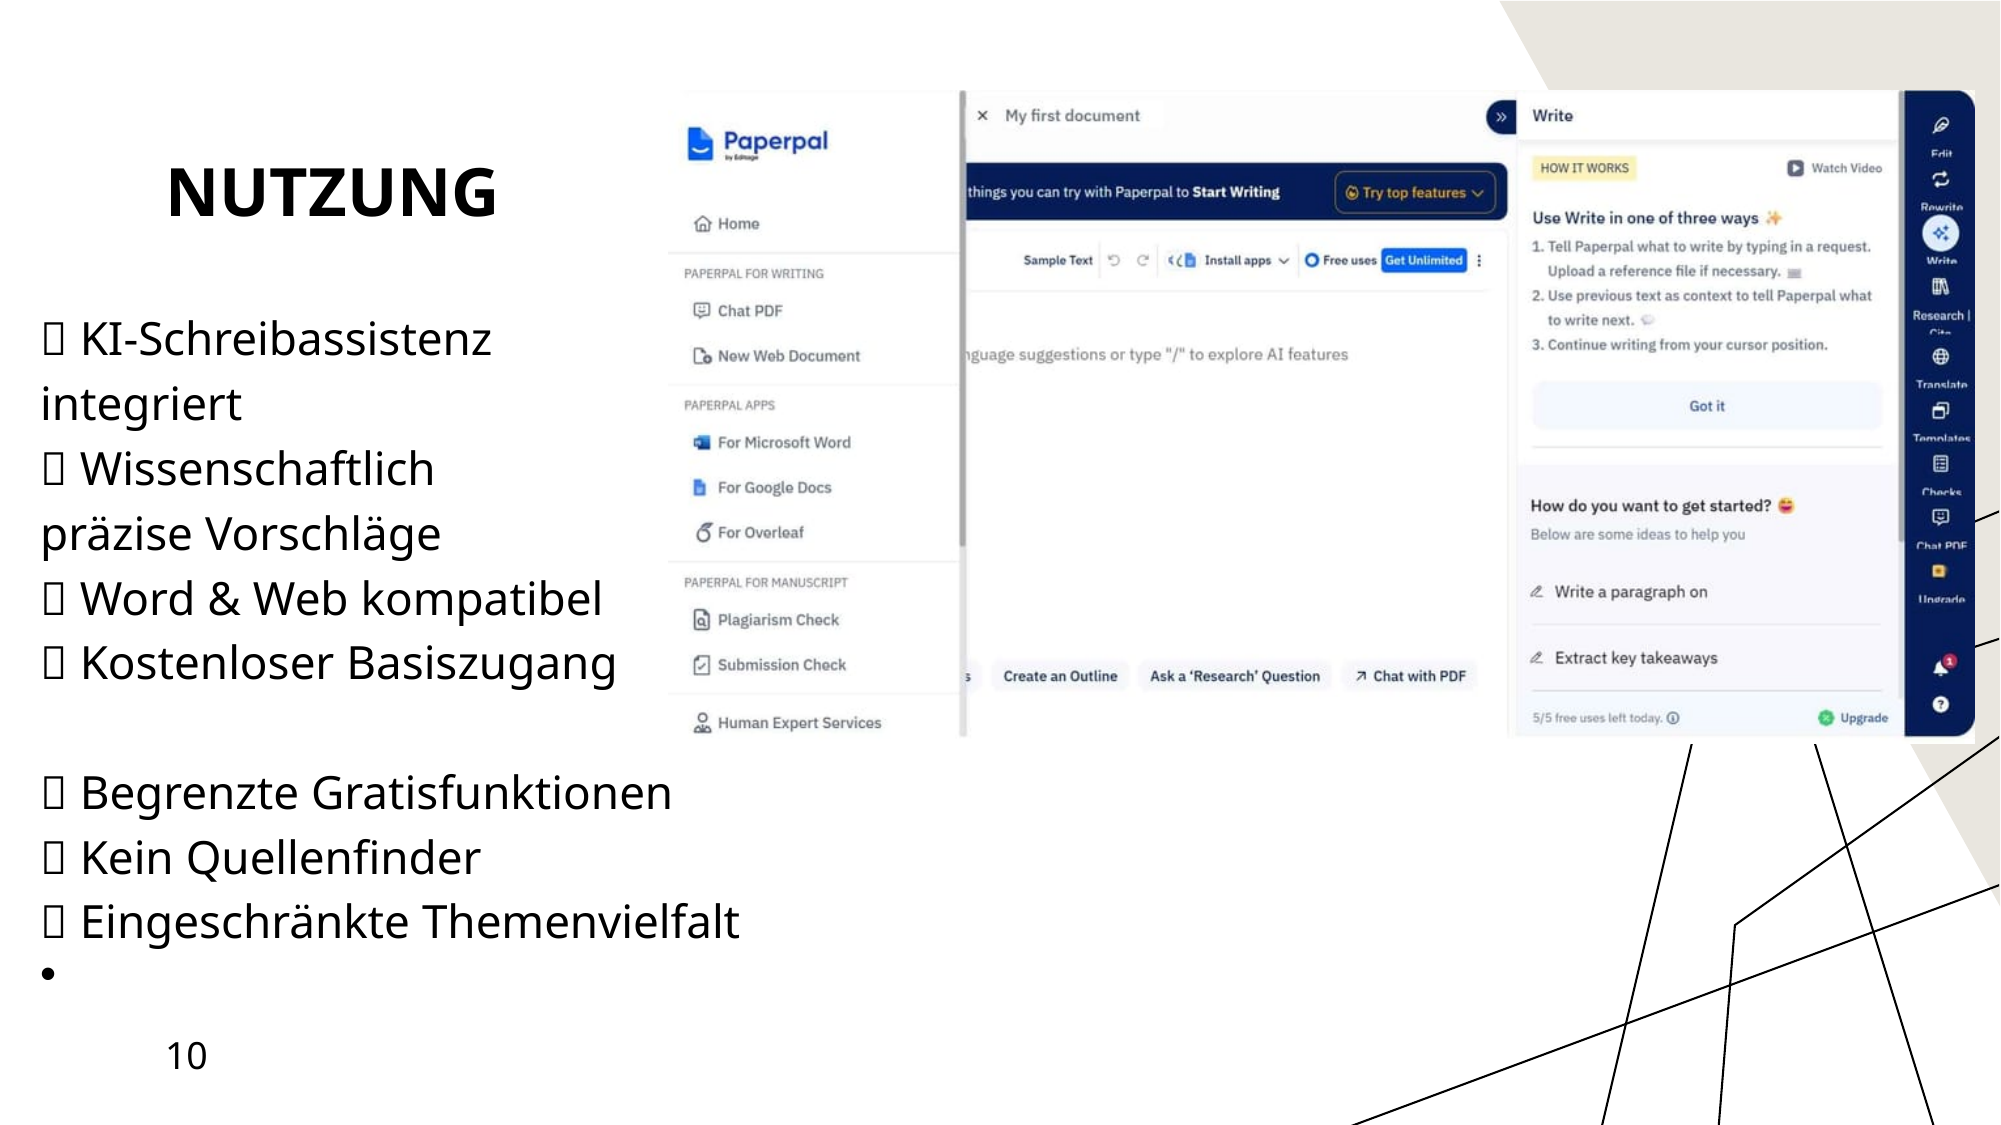

# Nutzung
✅ KI-Schreibassistenz
integriert
✅ Wissenschaftlich
präzise Vorschläge
✅ Word & Web kompatibel
✅ Kostenloser Basiszugang
❌ Begrenzte Gratisfunktionen
❌ Kein Quellenfinder
❌ Eingeschränkte Themenvielfalt
10